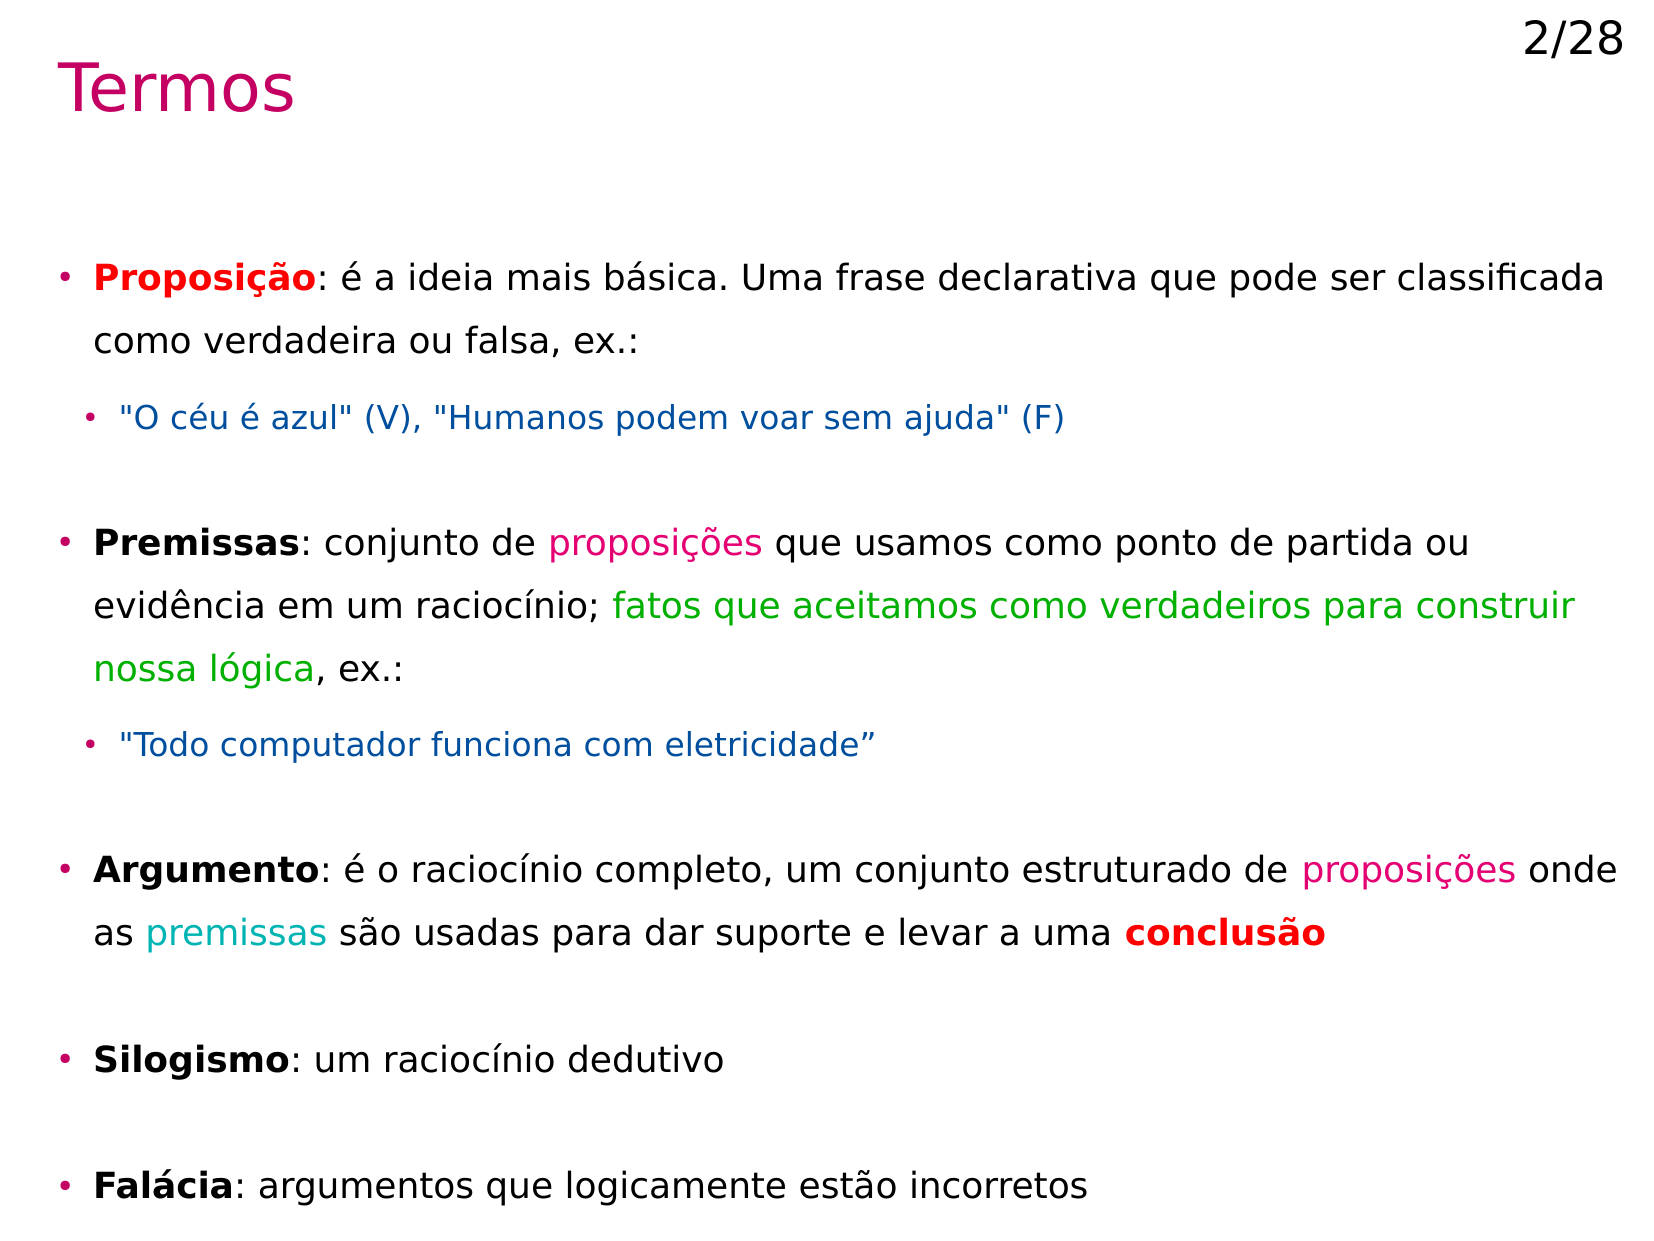

2
# Termos
Proposição: é a ideia mais básica. Uma frase declarativa que pode ser classificada como verdadeira ou falsa, ex.:
"O céu é azul" (V), "Humanos podem voar sem ajuda" (F)
Premissas: conjunto de proposições que usamos como ponto de partida ou evidência em um raciocínio; fatos que aceitamos como verdadeiros para construir nossa lógica, ex.:
"Todo computador funciona com eletricidade”
Argumento: é o raciocínio completo, um conjunto estruturado de proposições onde as premissas são usadas para dar suporte e levar a uma conclusão
Silogismo: um raciocínio dedutivo
Falácia: argumentos que logicamente estão incorretos